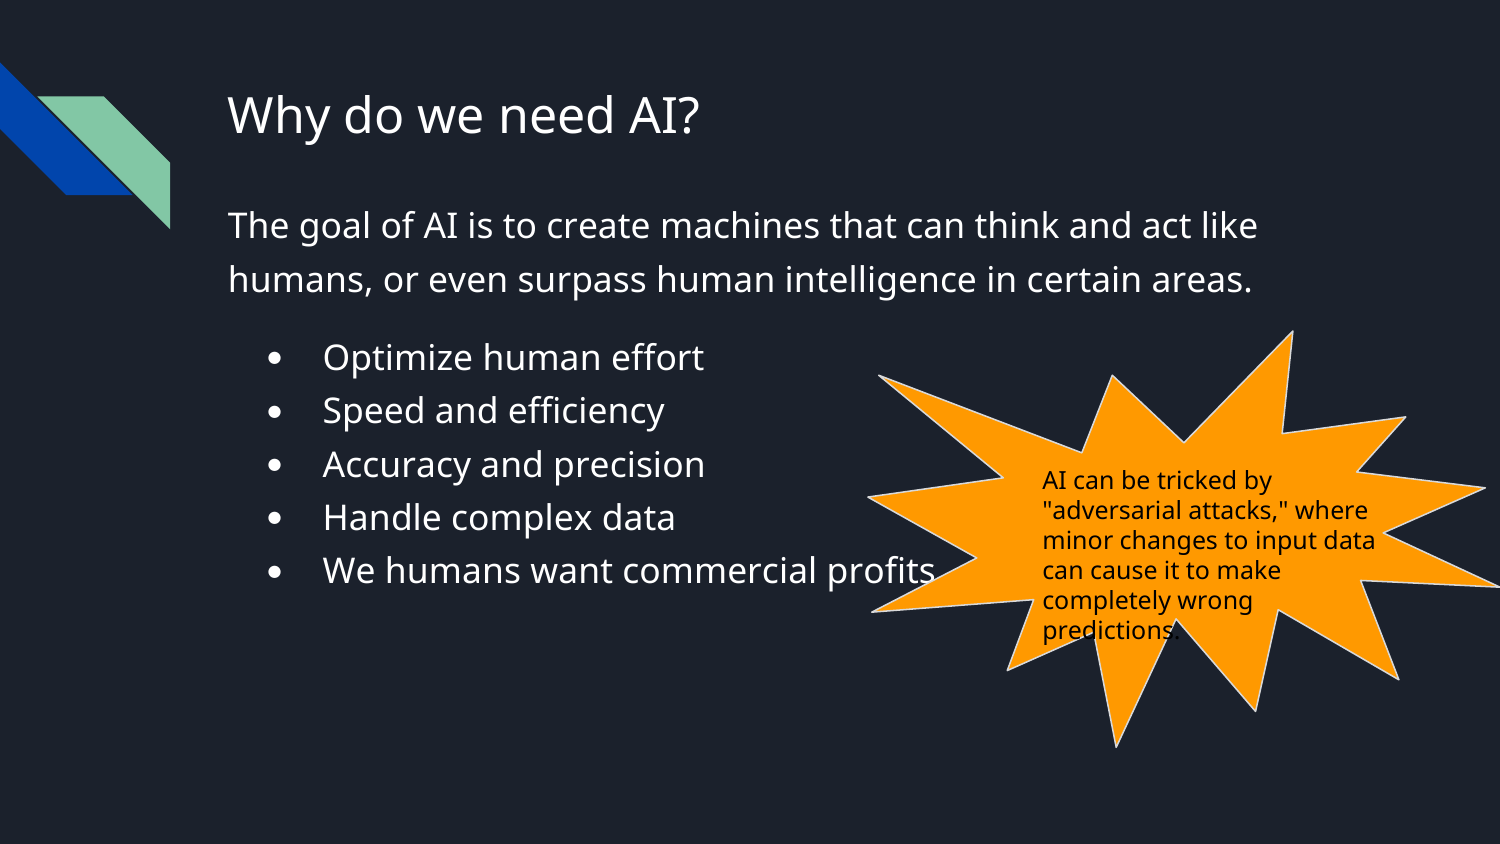

# Why do we need AI?
The goal of AI is to create machines that can think and act like humans, or even surpass human intelligence in certain areas.
Optimize human effort
Speed and efficiency
Accuracy and precision
Handle complex data
We humans want commercial profits
AI can be tricked by "adversarial attacks," where minor changes to input data can cause it to make completely wrong predictions.